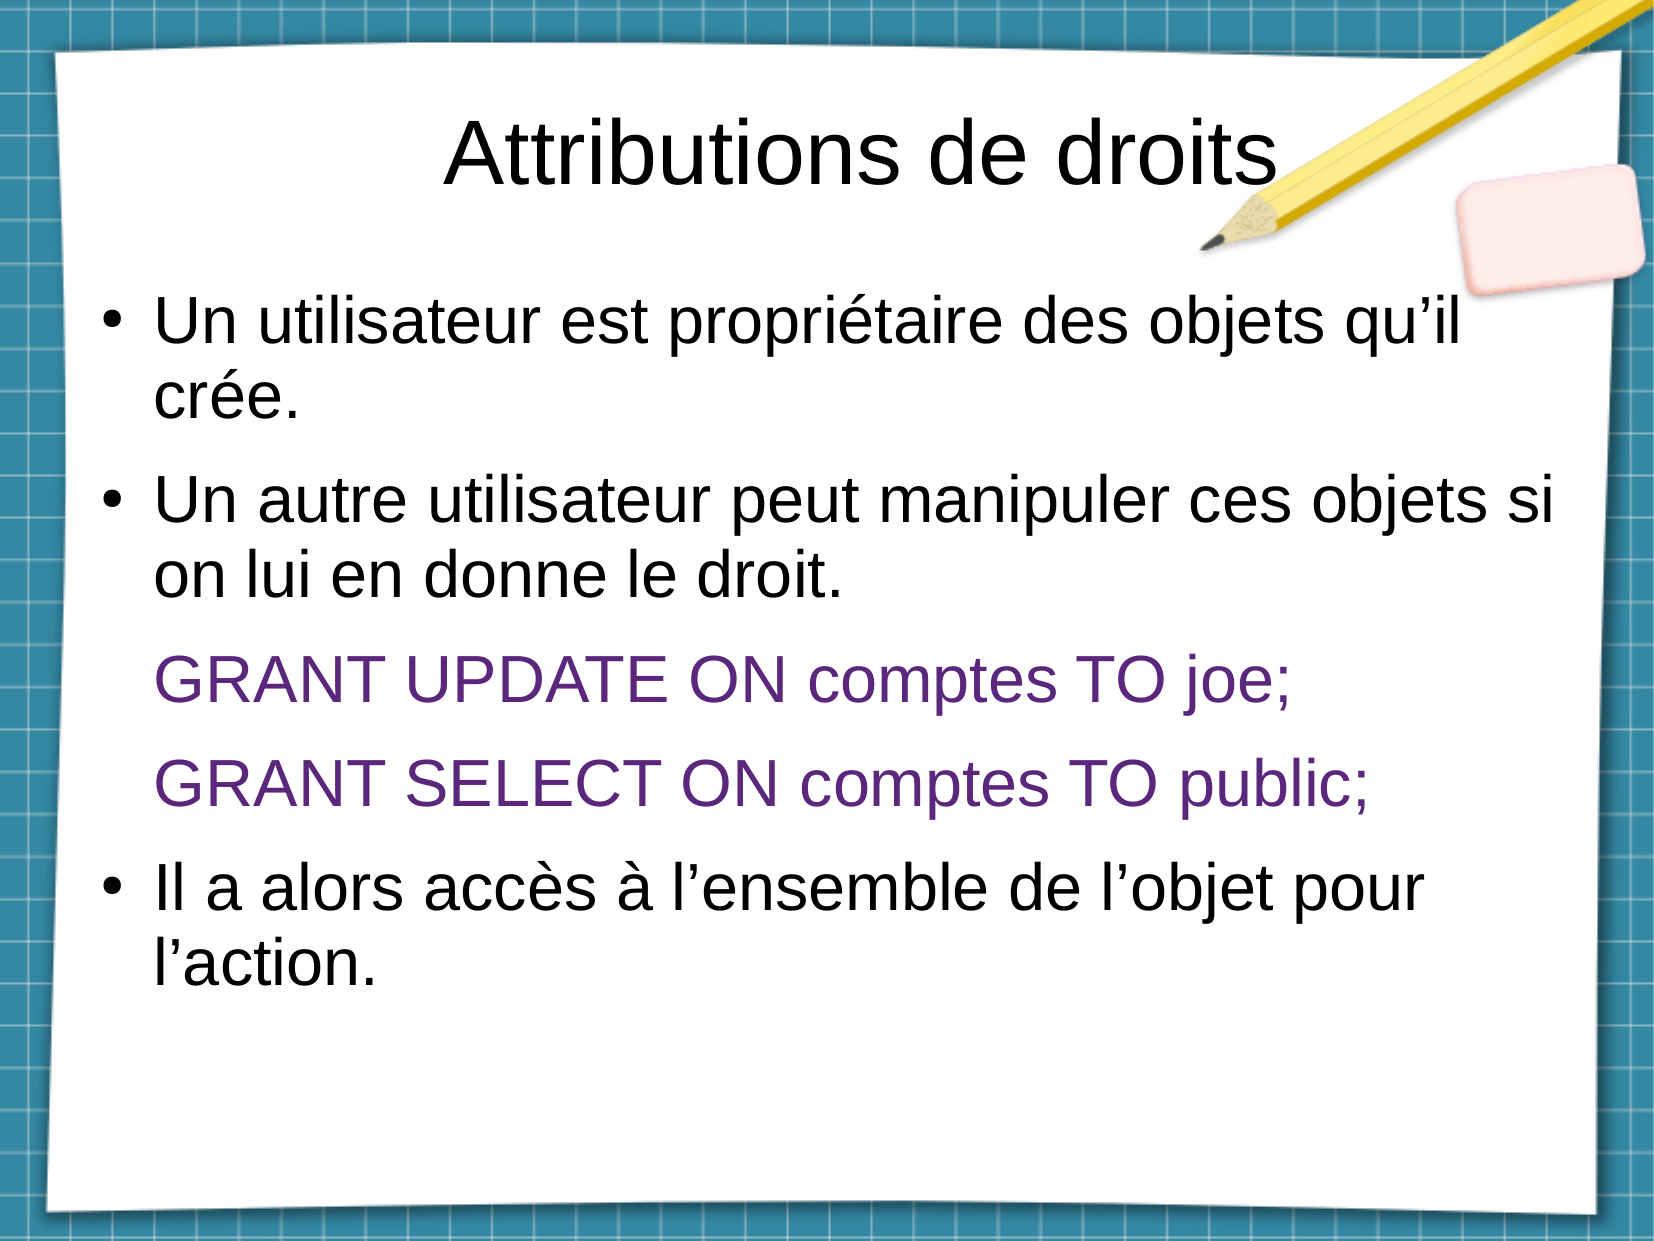

# Attributions de droits
Un utilisateur est propriétaire des objets qu’il crée.
Un autre utilisateur peut manipuler ces objets si on lui en donne le droit.
GRANT UPDATE ON comptes TO joe;
GRANT SELECT ON comptes TO public;
Il a alors accès à l’ensemble de l’objet pour l’action.